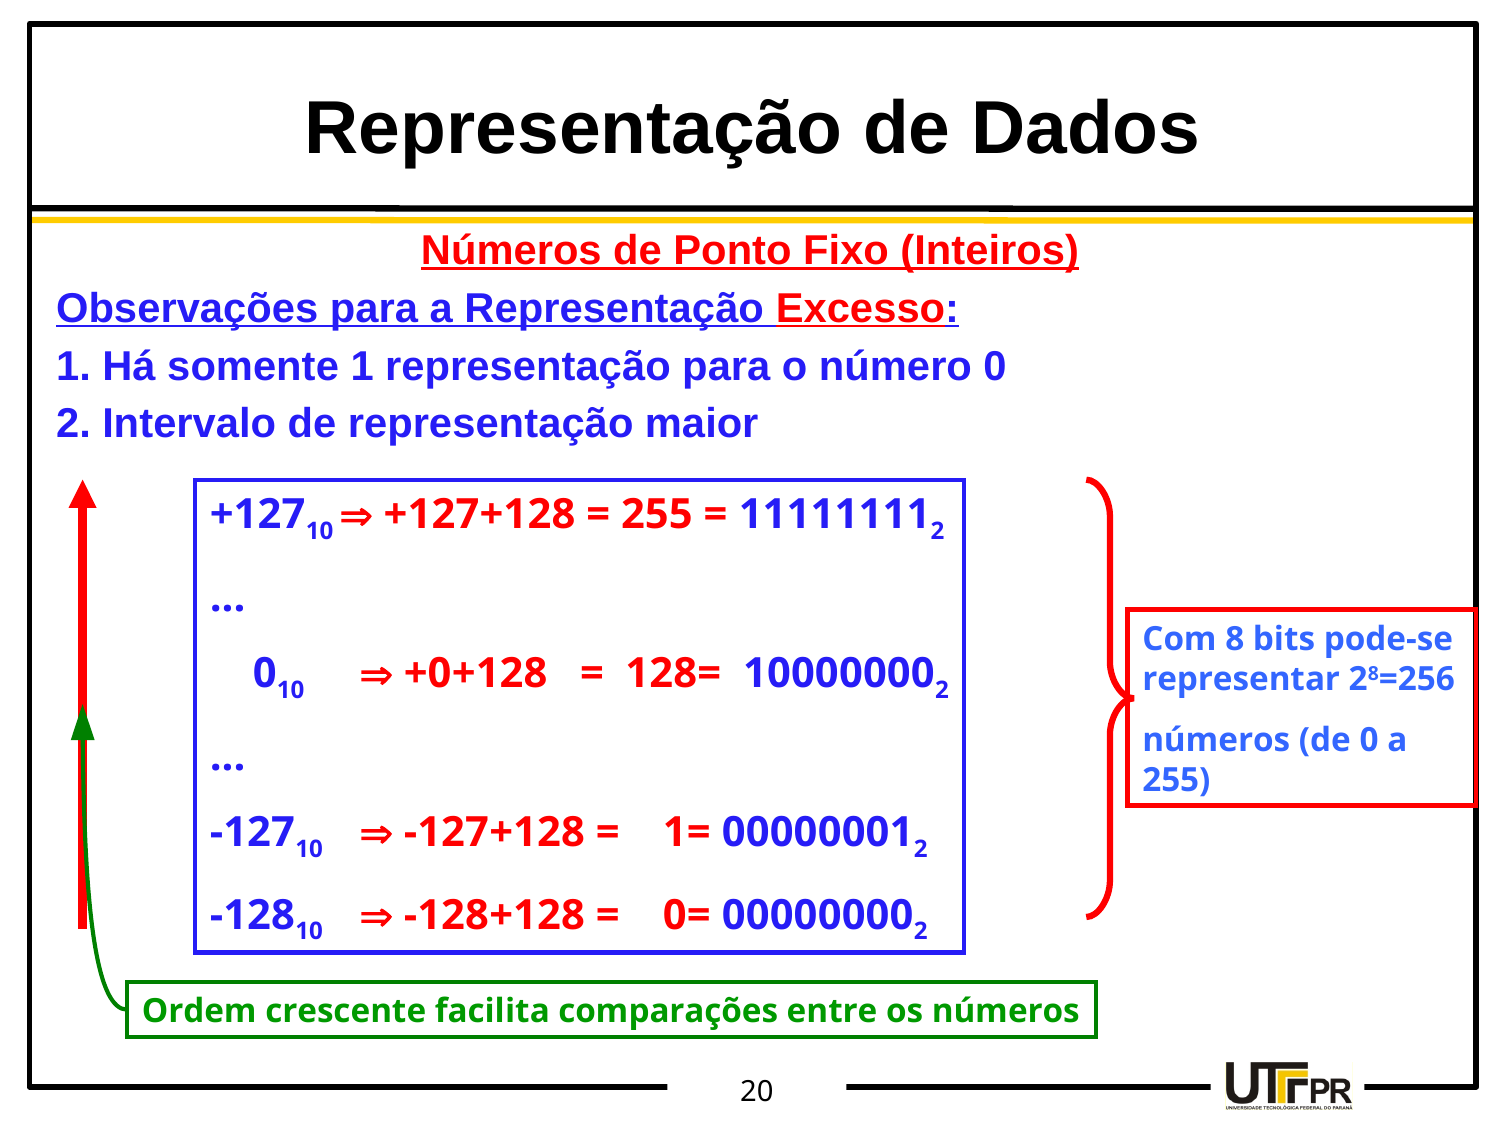

Representação de Dados
# Números de Ponto Fixo (Inteiros)
Observações para a Representação Excesso:
1. Há somente 1 representação para o número 0
2. Intervalo de representação maior
+12710  +127+128 = 255 = 111111112
...
 010 	 +0+128 = 128= 100000002
...
-12710	 -127+128 = 1= 000000012
-12810	 -128+128 = 0= 000000002
Com 8 bits pode-se representar 28=256
números (de 0 a 255)
Ordem crescente facilita comparações entre os números